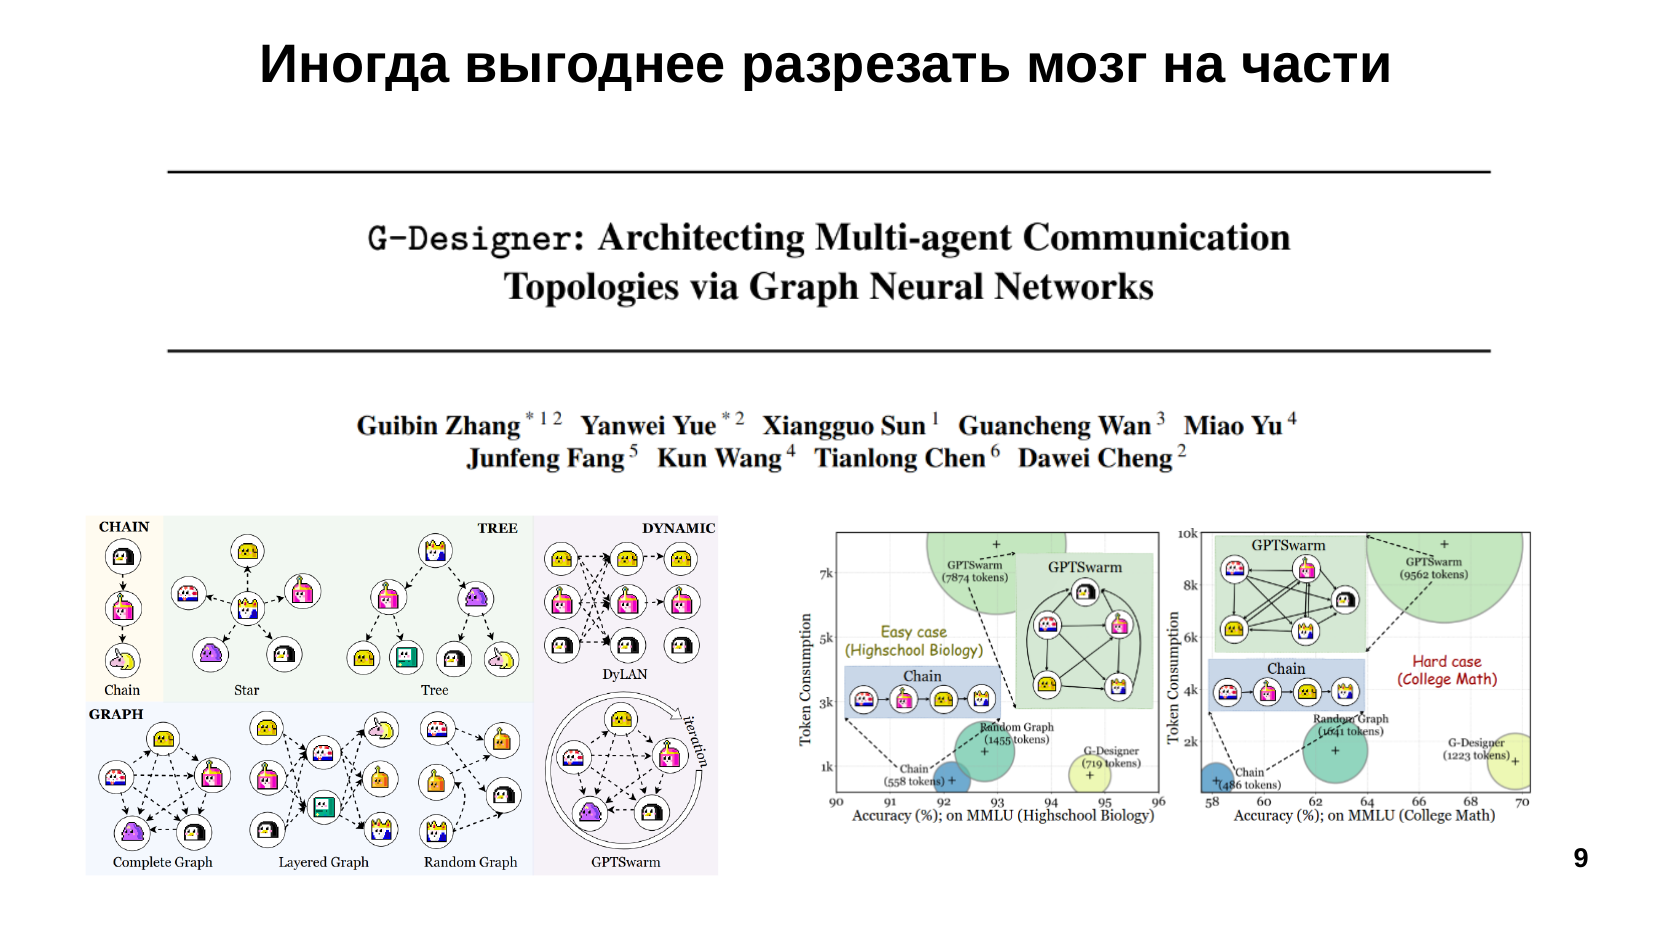

# Иногда выгоднее разрезать мозг на части
9